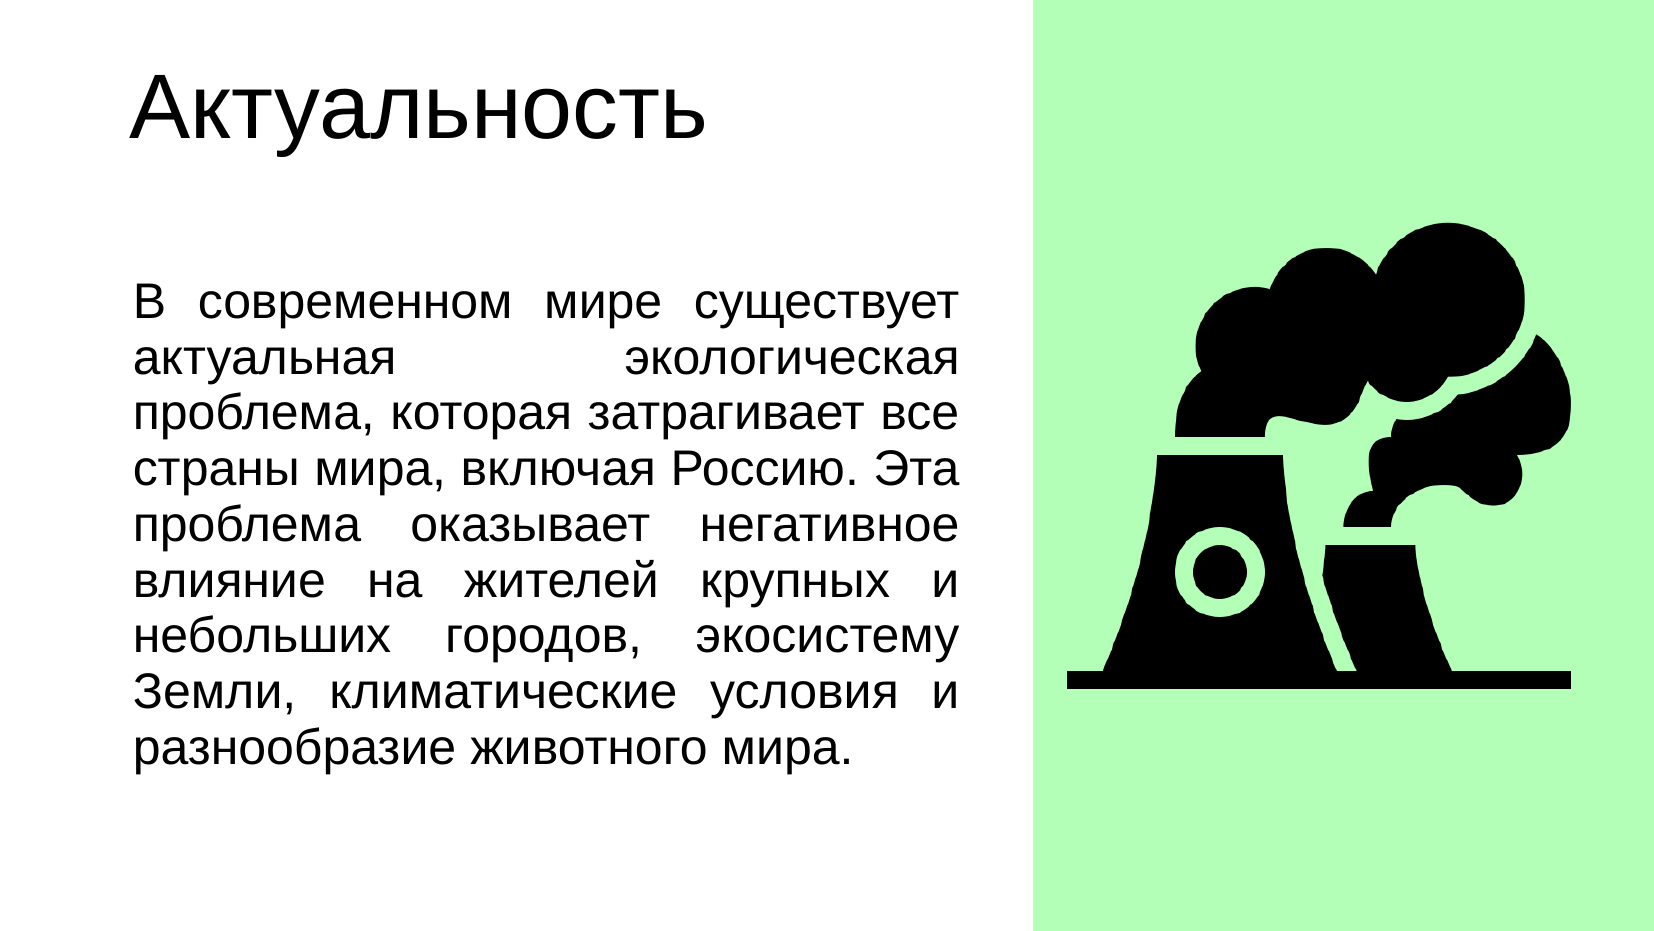

# Актуальность
В современном мире существует актуальная экологическая проблема, которая затрагивает все страны мира, включая Россию. Эта проблема оказывает негативное влияние на жителей крупных и небольших городов, экосистему Земли, климатические условия и разнообразие животного мира.